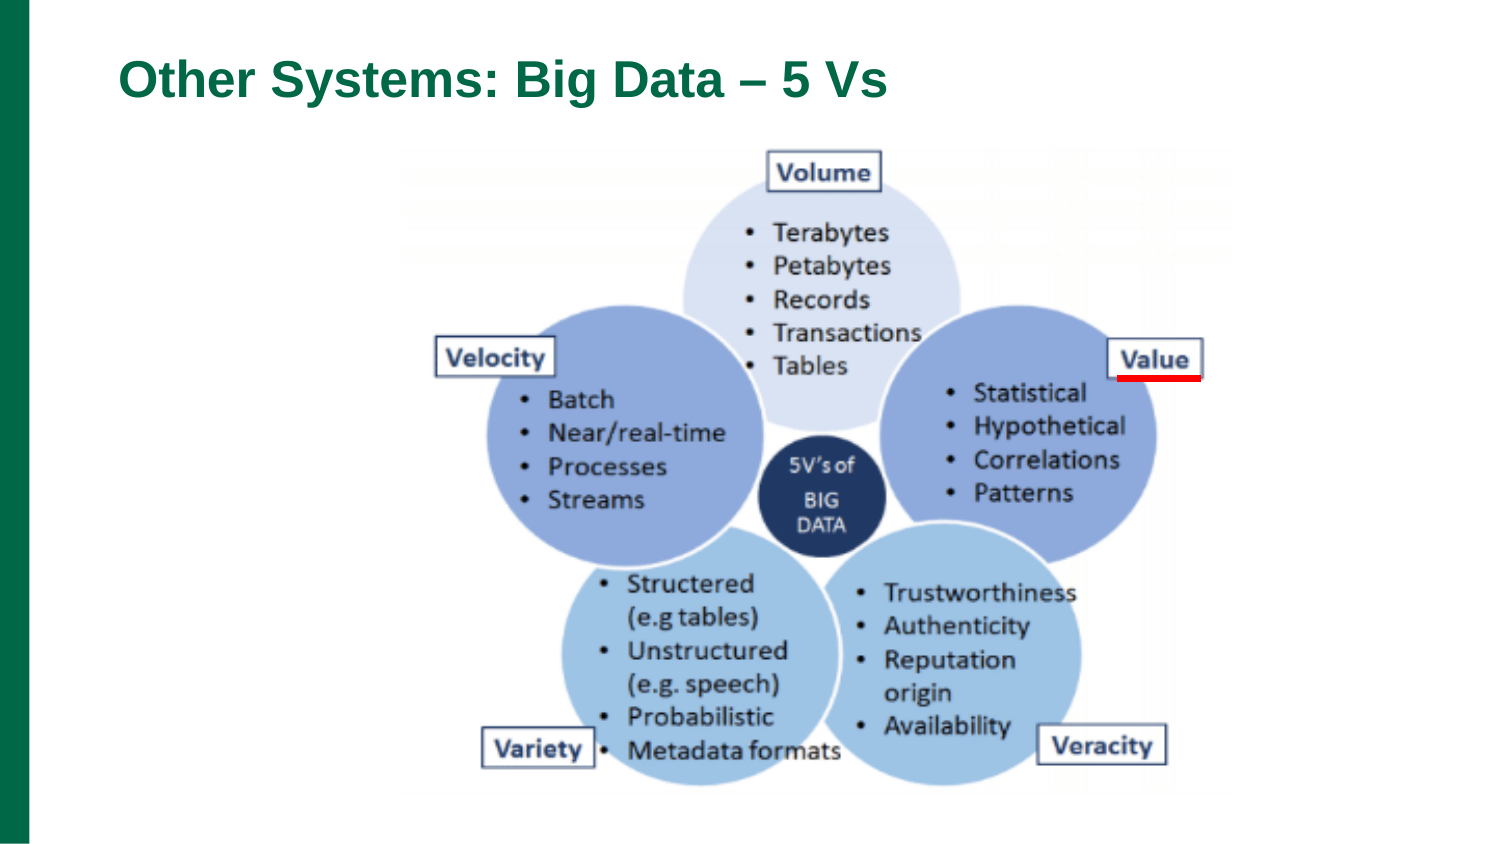

# Other Systems: Big Data – 5 Vs